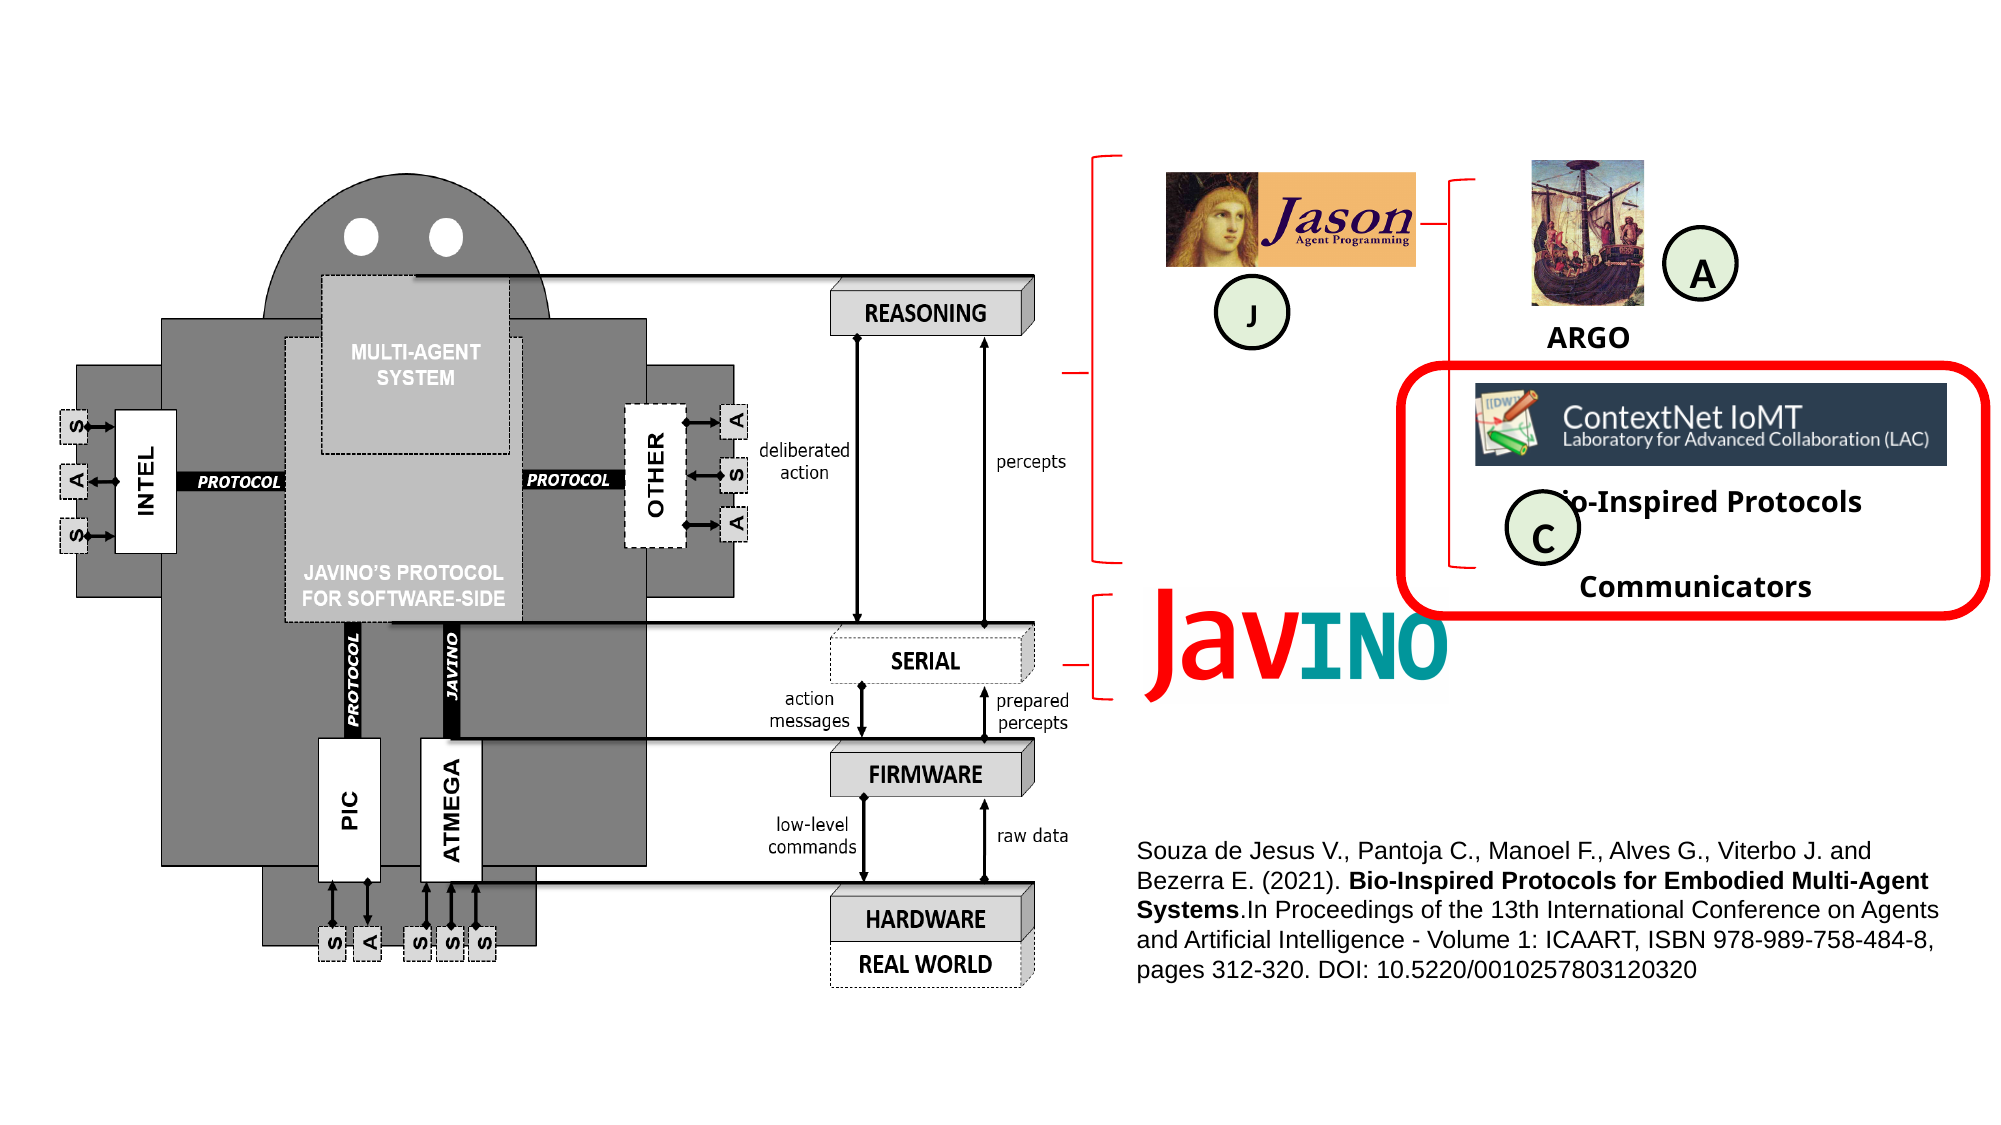

Bio-Inspired Protocols
A
J
ARGO
Bio-Inspired Protocols
C
Communicators
Souza de Jesus V., Pantoja C., Manoel F., Alves G., Viterbo J. and Bezerra E. (2021). Bio-Inspired Protocols for Embodied Multi-Agent Systems.In Proceedings of the 13th International Conference on Agents and Artificial Intelligence - Volume 1: ICAART, ISBN 978-989-758-484-8, pages 312-320. DOI: 10.5220/0010257803120320